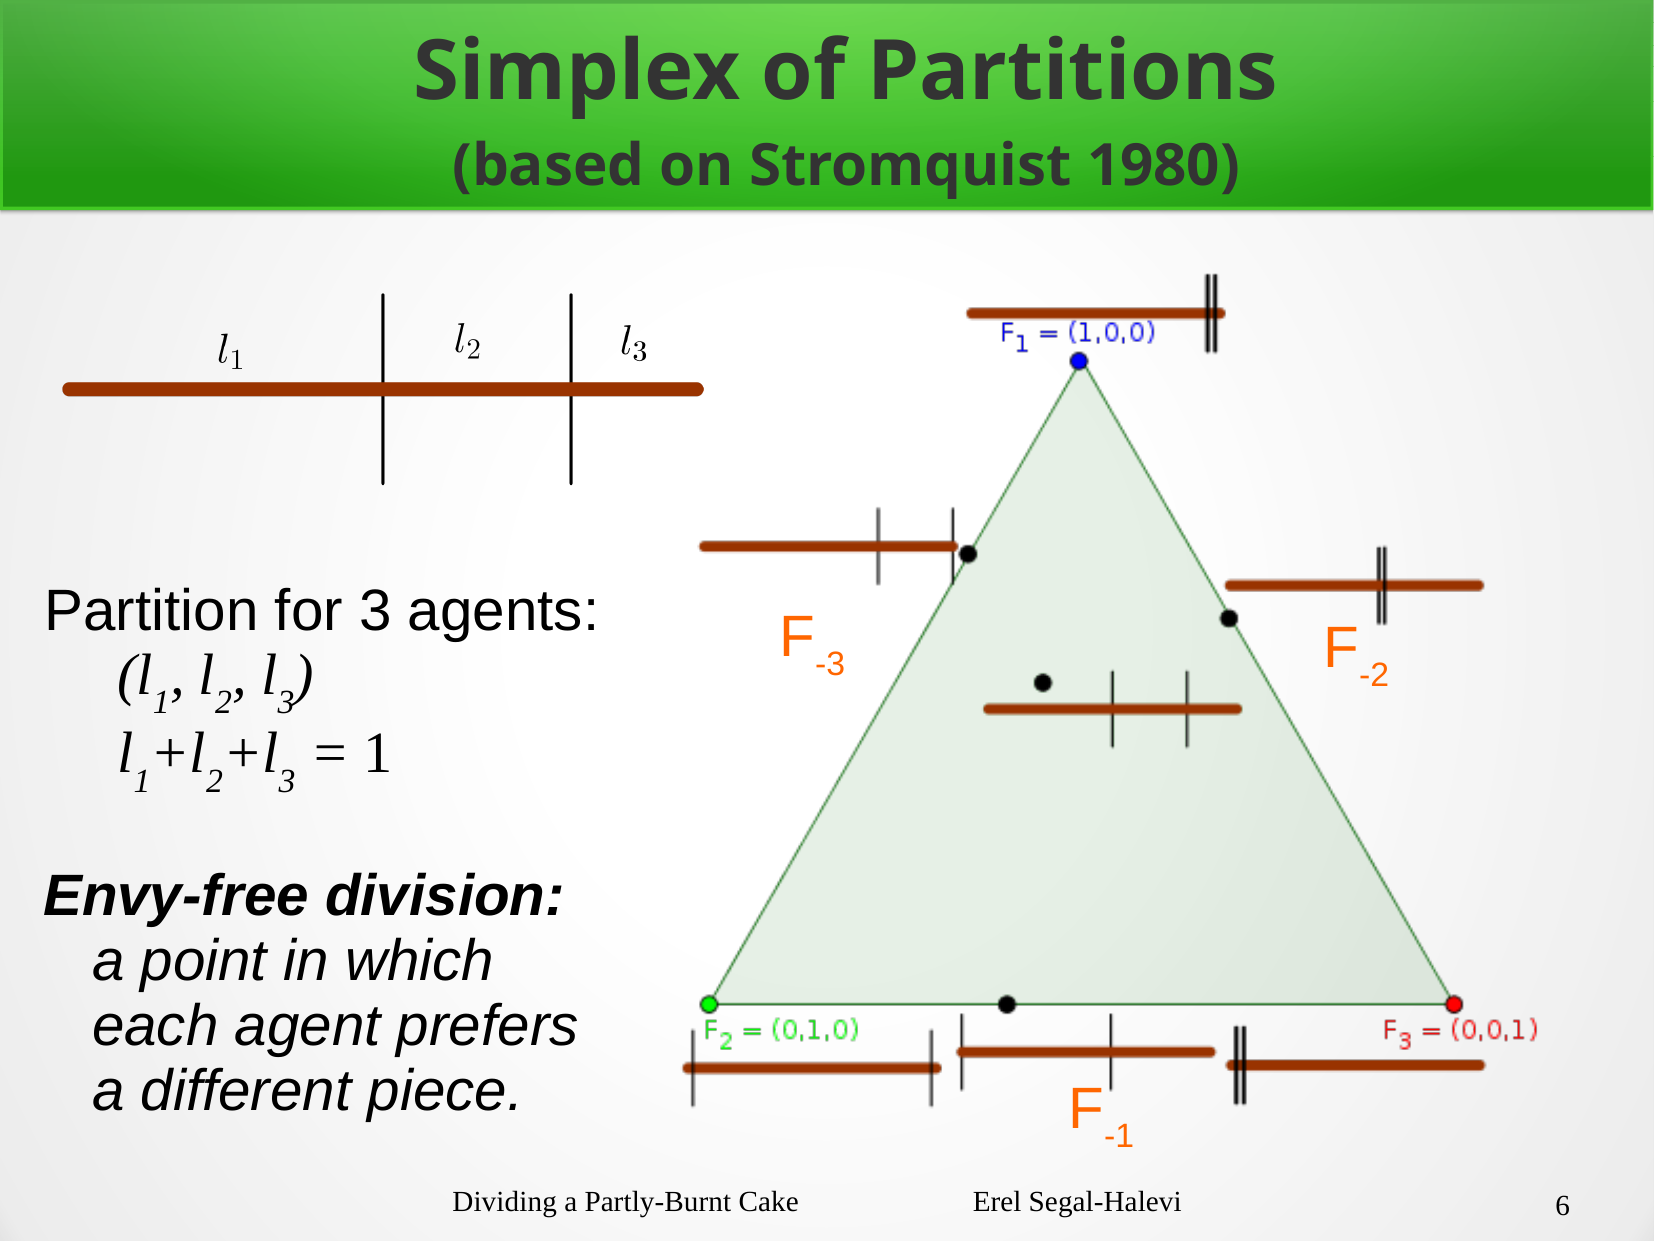

# Simplex of Partitions (based on Stromquist 1980)
Partition for 3 agents:
 (l1, l2, l3)
 l1+l2+l3 = 1
F-3
F-2
Envy-free division:
 a point in which
 each agent prefers
 a different piece.
F-1
Dividing a Partly-Burnt Cake Erel Segal-Halevi
6